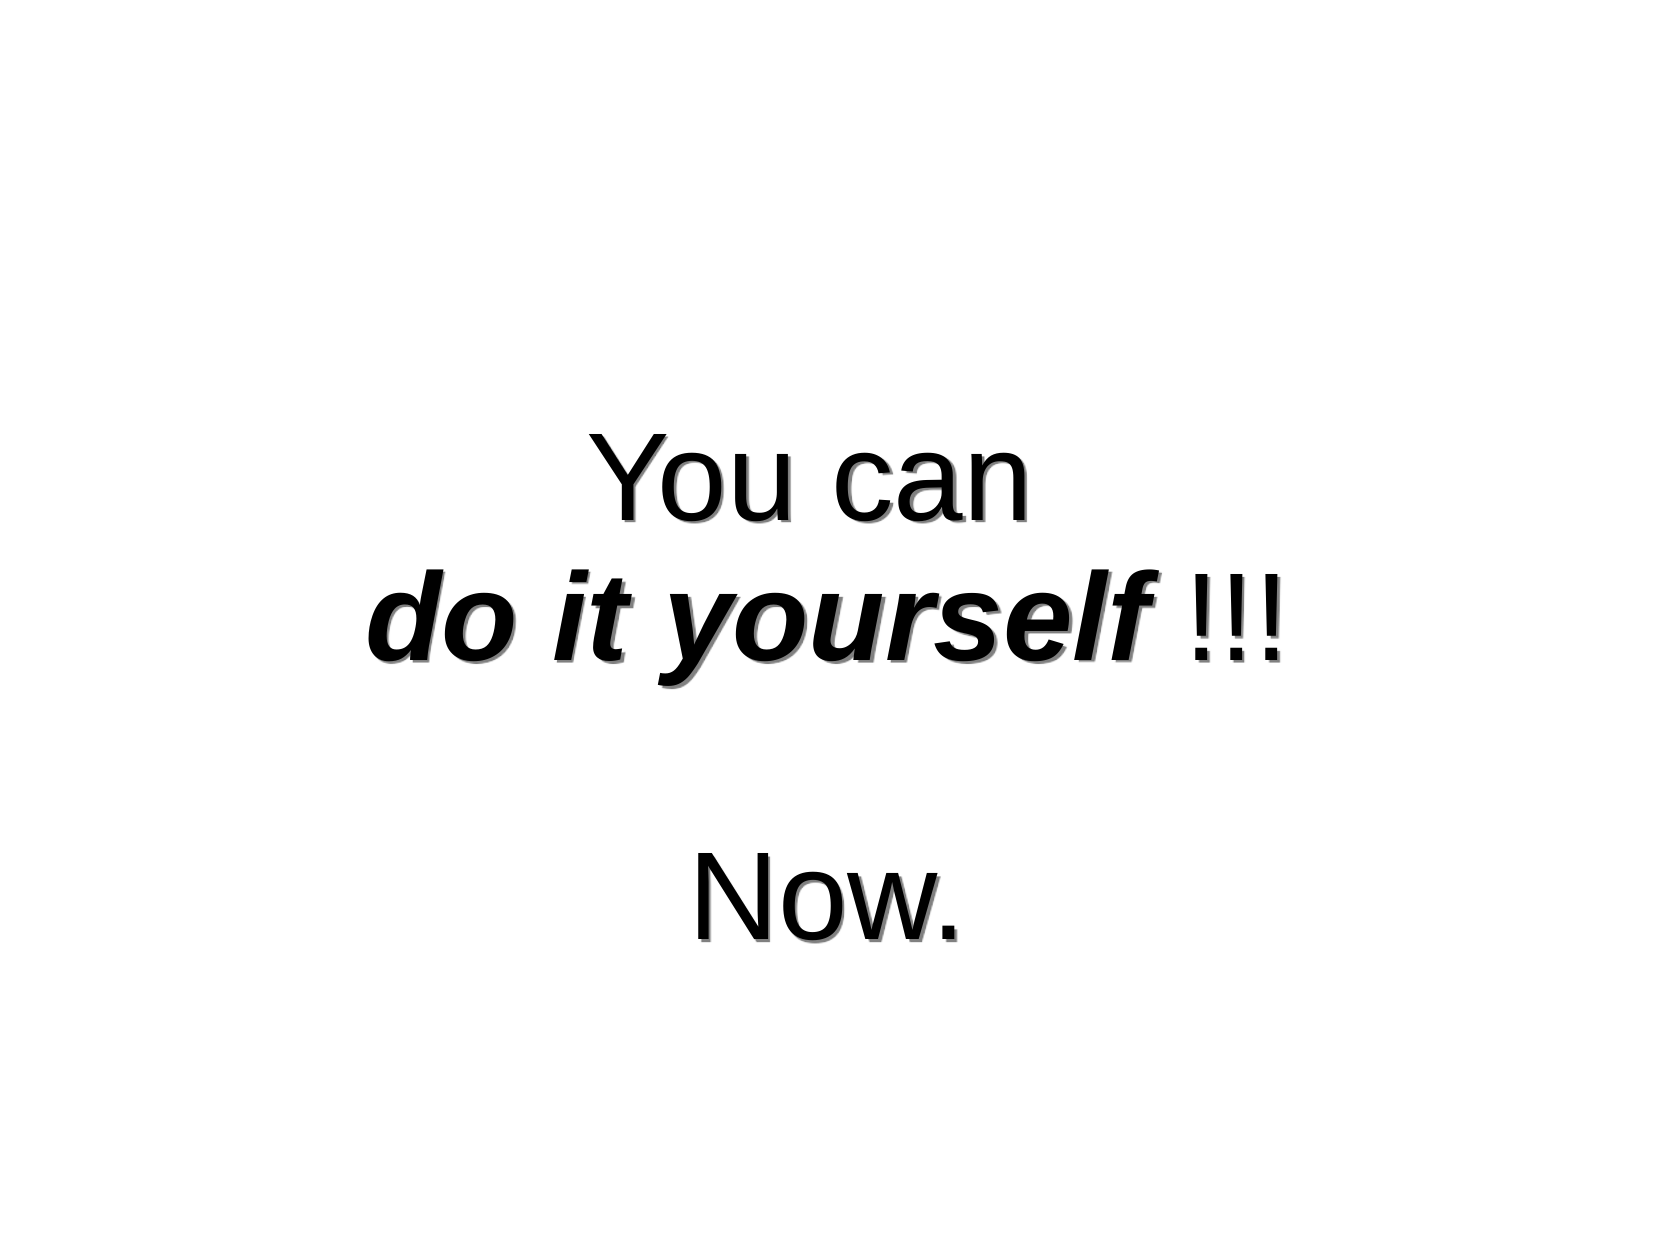

You can
do it yourself !!!
Now.